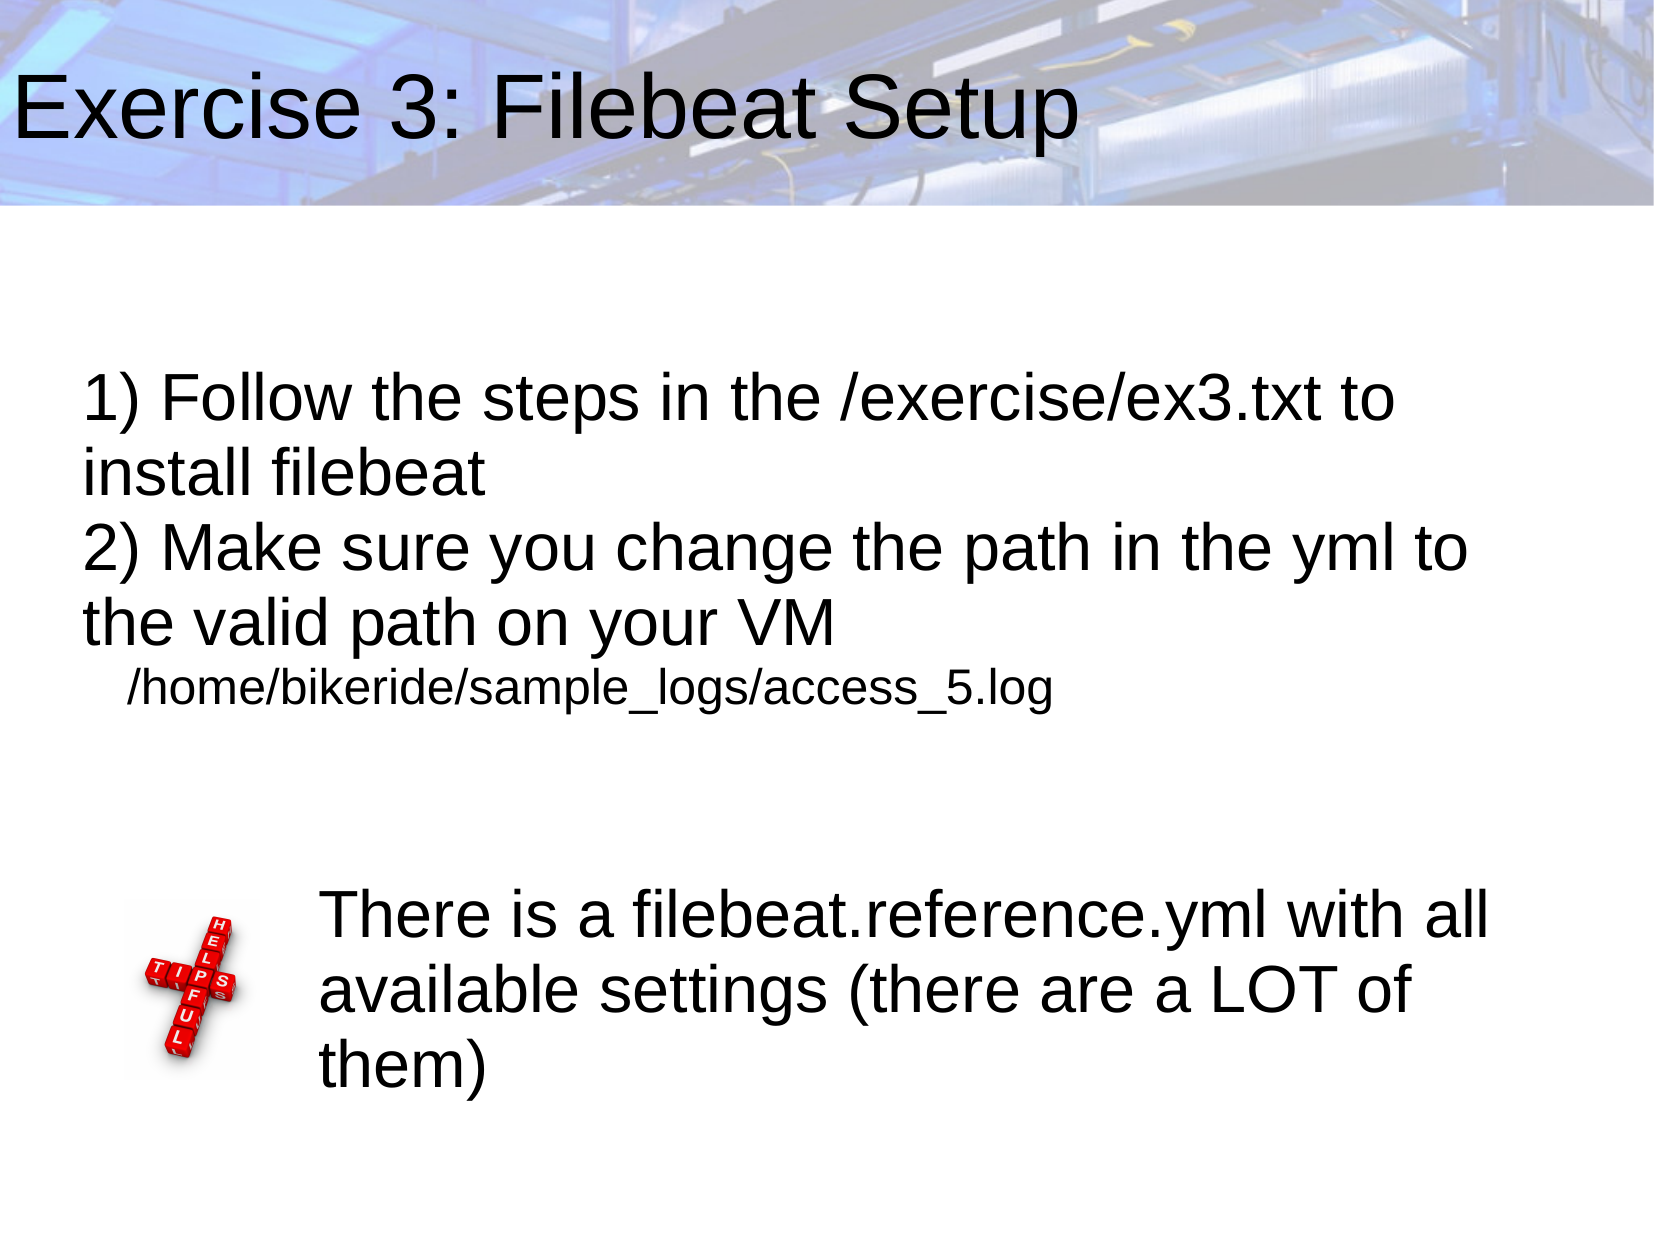

# Exercise 3: Filebeat Setup
 Follow the steps in the /exercise/ex3.txt to install filebeat
 Make sure you change the path in the yml to the valid path on your VM
/home/bikeride/sample_logs/access_5.log
There is a filebeat.reference.yml with all available settings (there are a LOT of them)